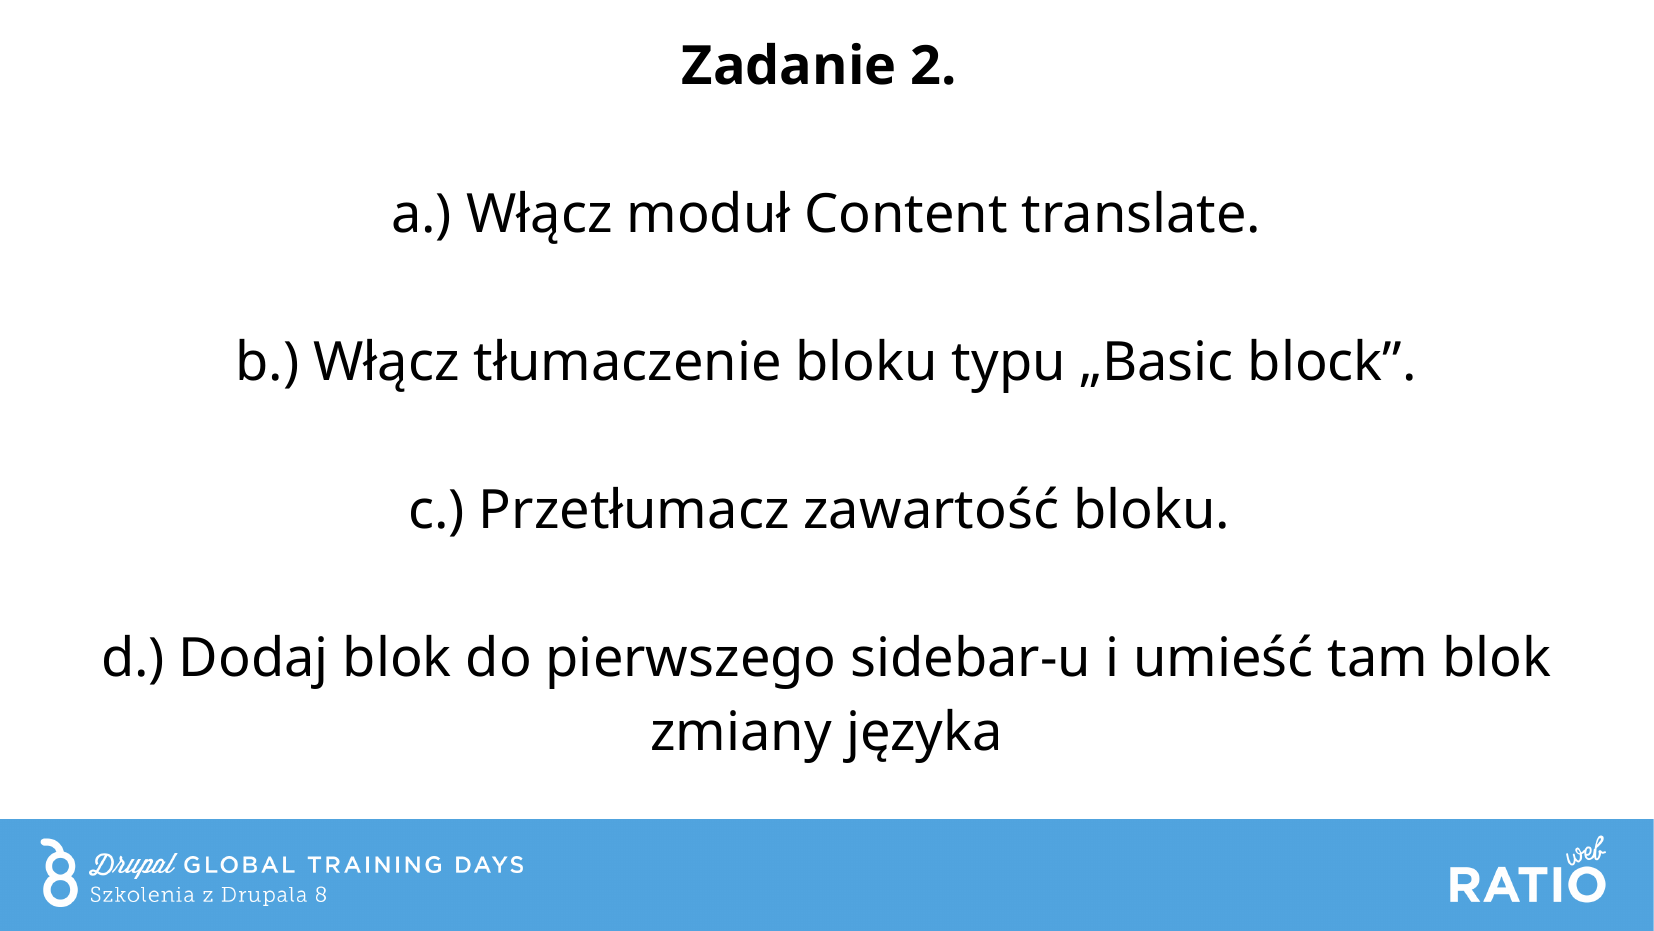

# Zadanie 2.
a.) Włącz moduł Content translate.
b.) Włącz tłumaczenie bloku typu „Basic block”.
c.) Przetłumacz zawartość bloku.
d.) Dodaj blok do pierwszego sidebar-u i umieść tam blok zmiany języka